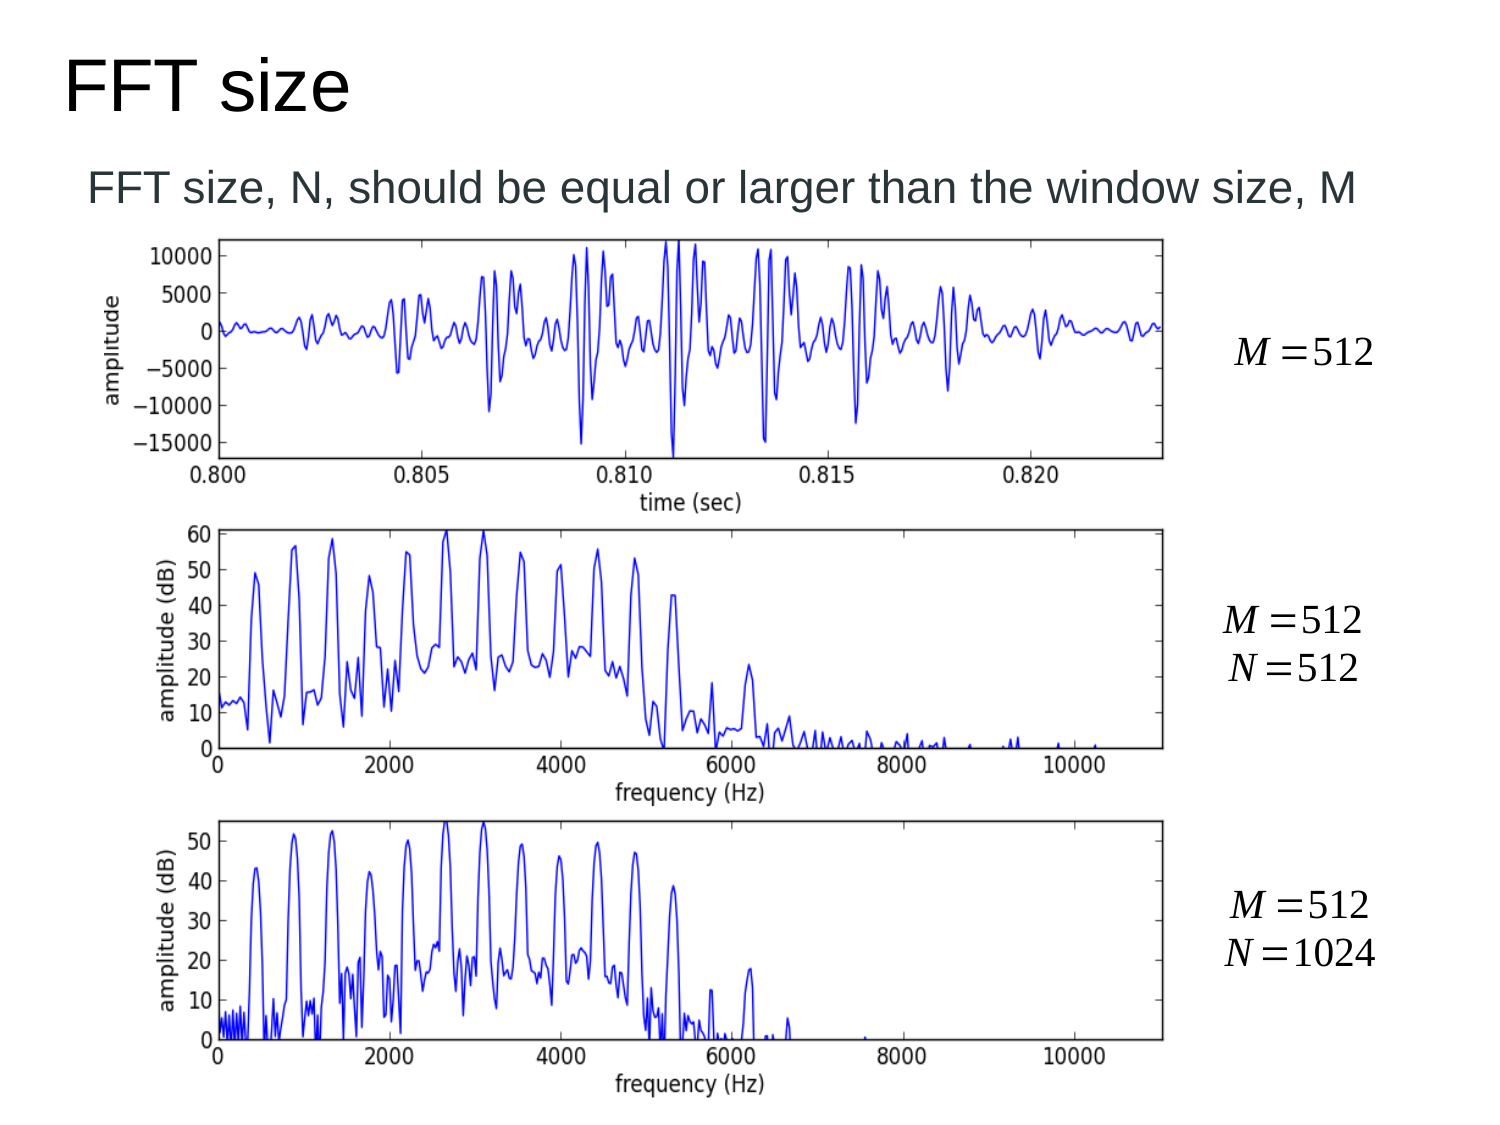

# FFT size
FFT size, N, should be equal or larger than the window size, M